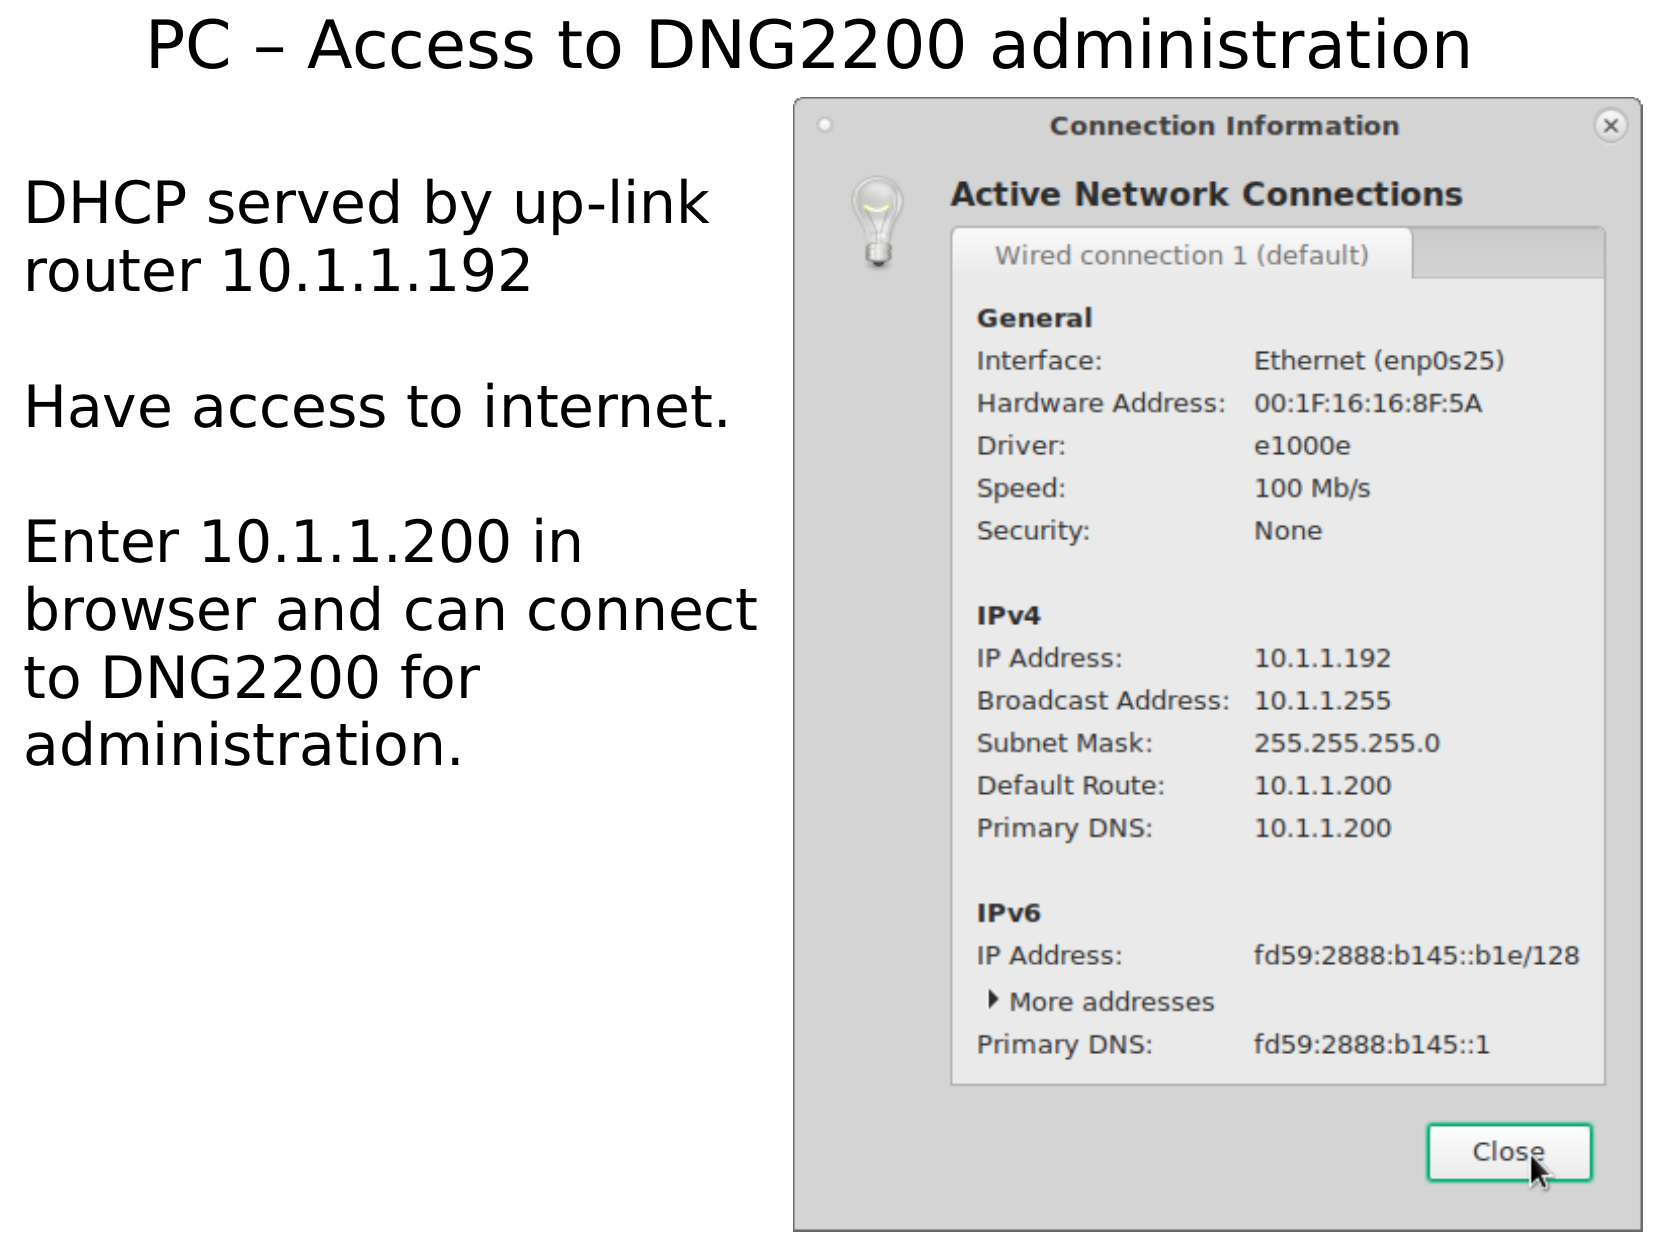

# PC – Access to DNG2200 administration
DHCP served by up-link router 10.1.1.192
Have access to internet.
Enter 10.1.1.200 in browser and can connect to DNG2200 for administration.